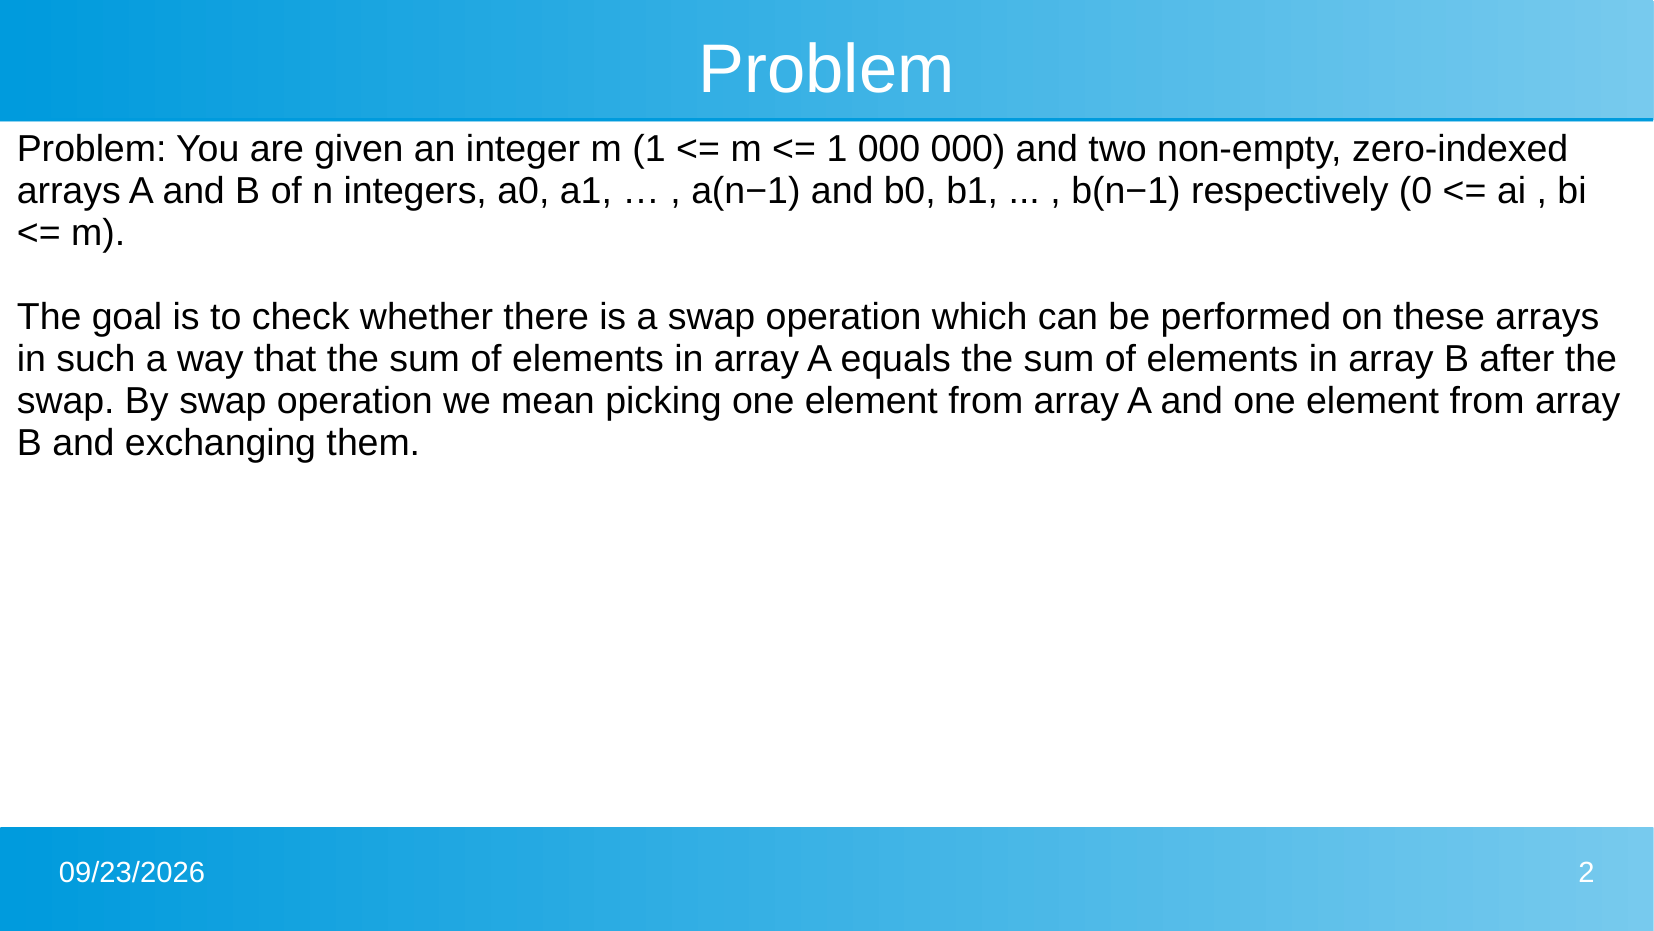

# Problem
Problem: You are given an integer m (1 <= m <= 1 000 000) and two non-empty, zero-indexed arrays A and B of n integers, a0, a1, … , a(n−1) and b0, b1, ... , b(n−1) respectively (0 <= ai , bi <= m).
The goal is to check whether there is a swap operation which can be performed on these arrays in such a way that the sum of elements in array A equals the sum of elements in array B after the swap. By swap operation we mean picking one element from array A and one element from array B and exchanging them.
2